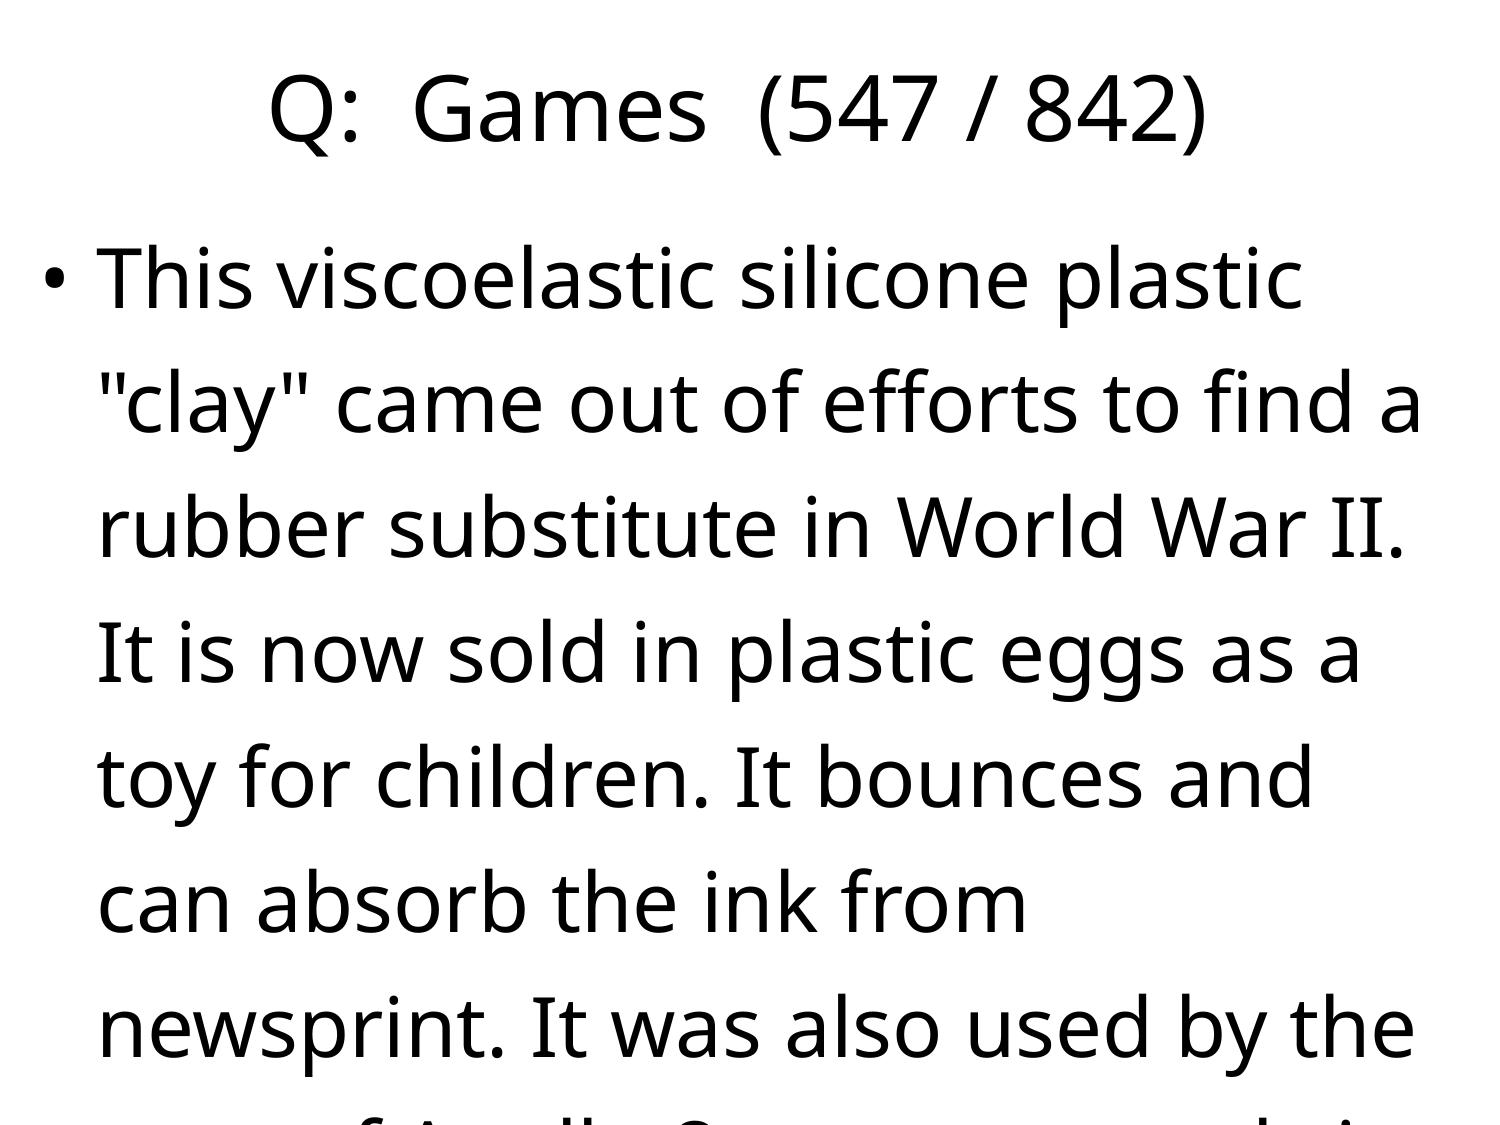

# Q: Games (547 / 842)
This viscoelastic silicone plastic "clay" came out of efforts to find a rubber substitute in World War II. It is now sold in plastic eggs as a toy for children. It bounces and can absorb the ink from newsprint. It was also used by the crew of Apollo 8 to secure tools in zero gravity.